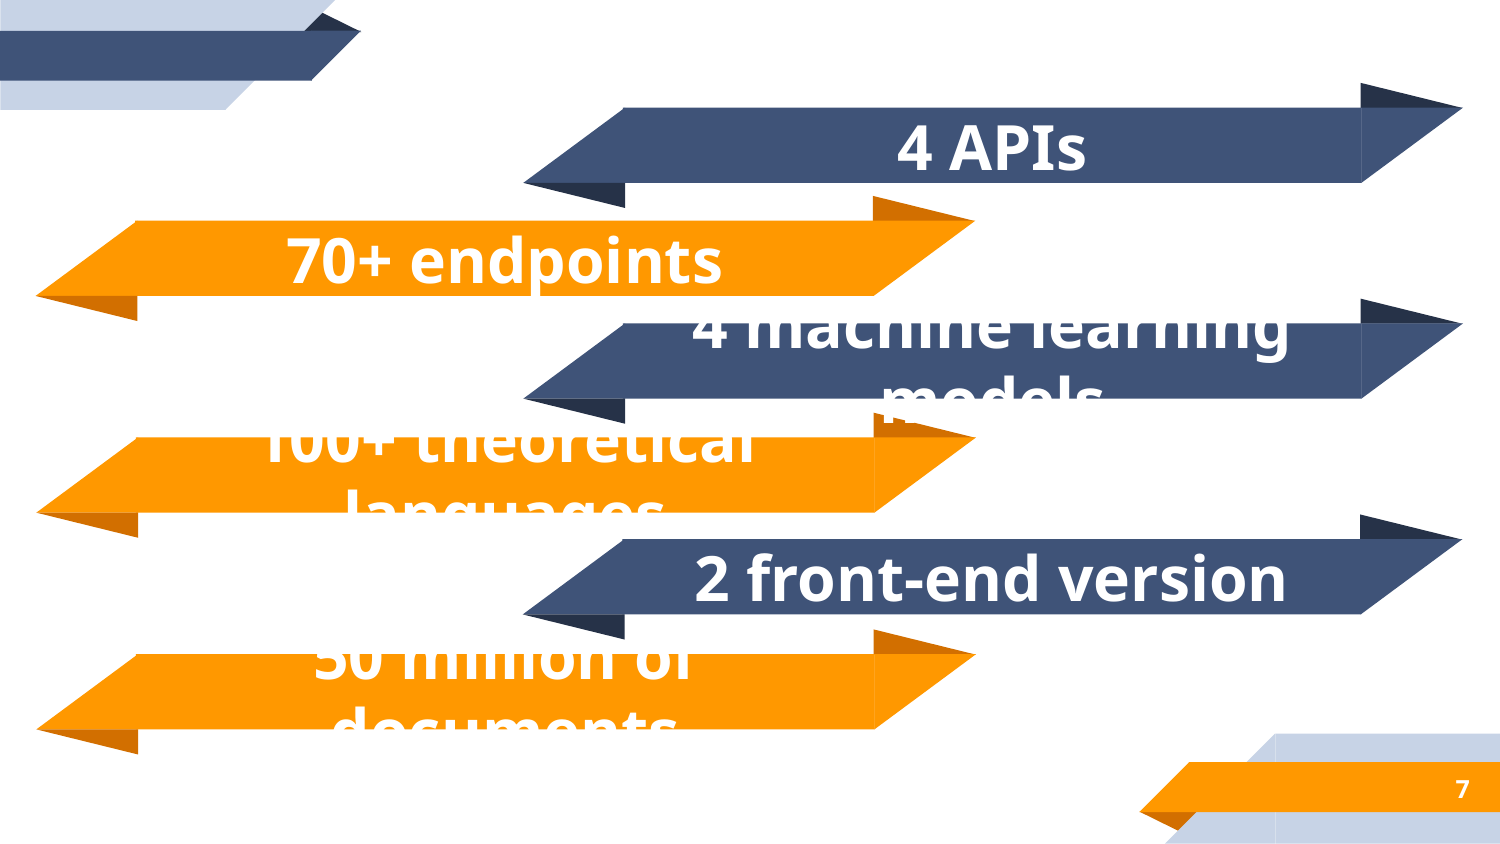

4 APIs
# 70+ endpoints
185,244 users
4 machine learning models
100+ theoretical languages
2 front-end version
50 million of documents